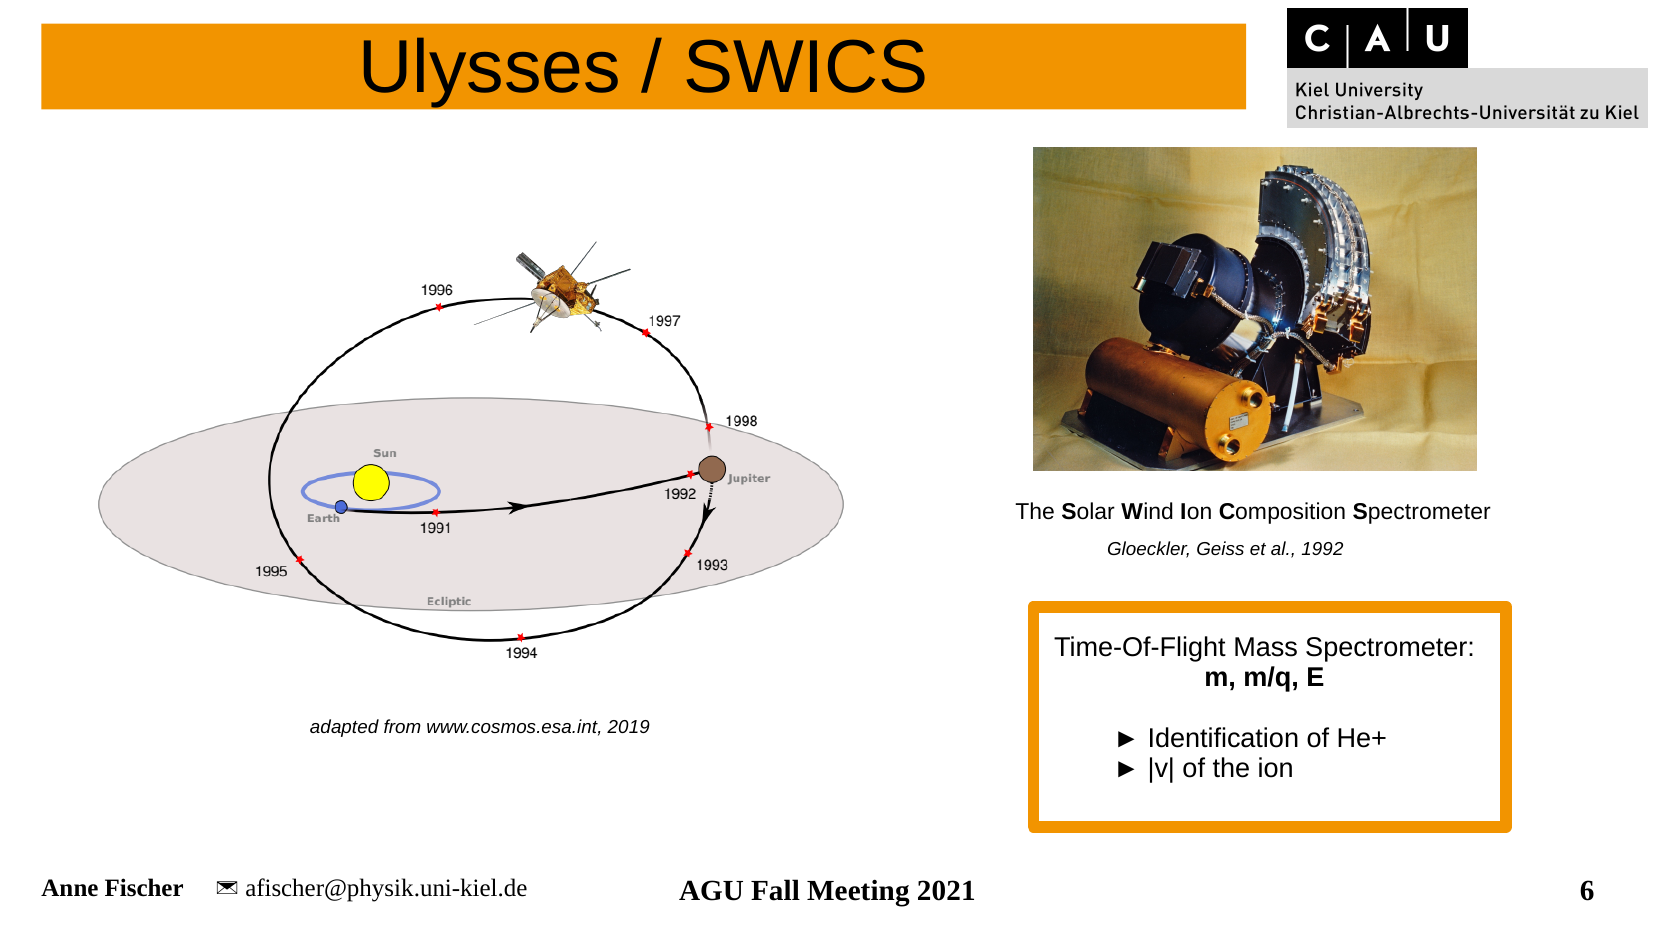

# Ulysses / SWICS
The Solar Wind Ion Composition Spectrometer
Gloeckler, Geiss et al., 1992
Time-Of-Flight Mass Spectrometer:
m, m/q, E
► Identification of He+
► |v| of the ion
adapted from www.cosmos.esa.int, 2019
6